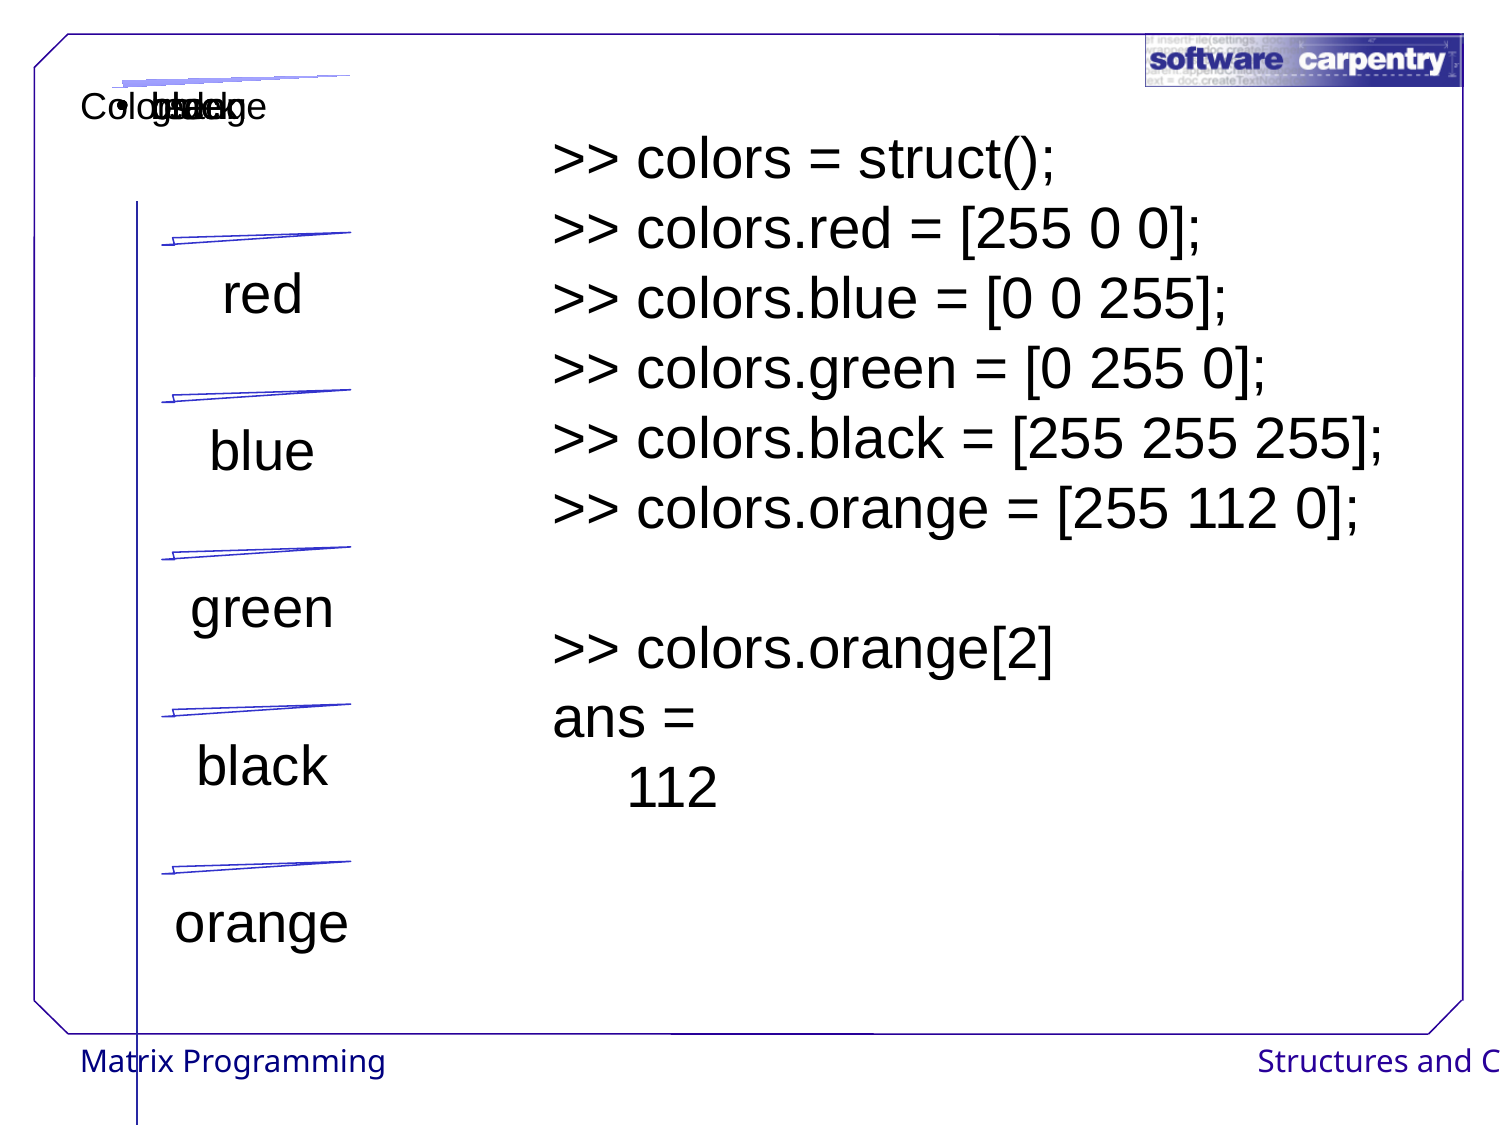

Colors
Colors
red
blue
green
black
orange
Colors
>> colors = struct();
>> colors.red = [255 0 0];
>> colors.blue = [0 0 255];
>> colors.green = [0 255 0];
>> colors.black = [255 255 255];
>> colors.orange = [255 112 0];
>> colors.orange[2]
ans =
	112
red
blue
green
black
orange